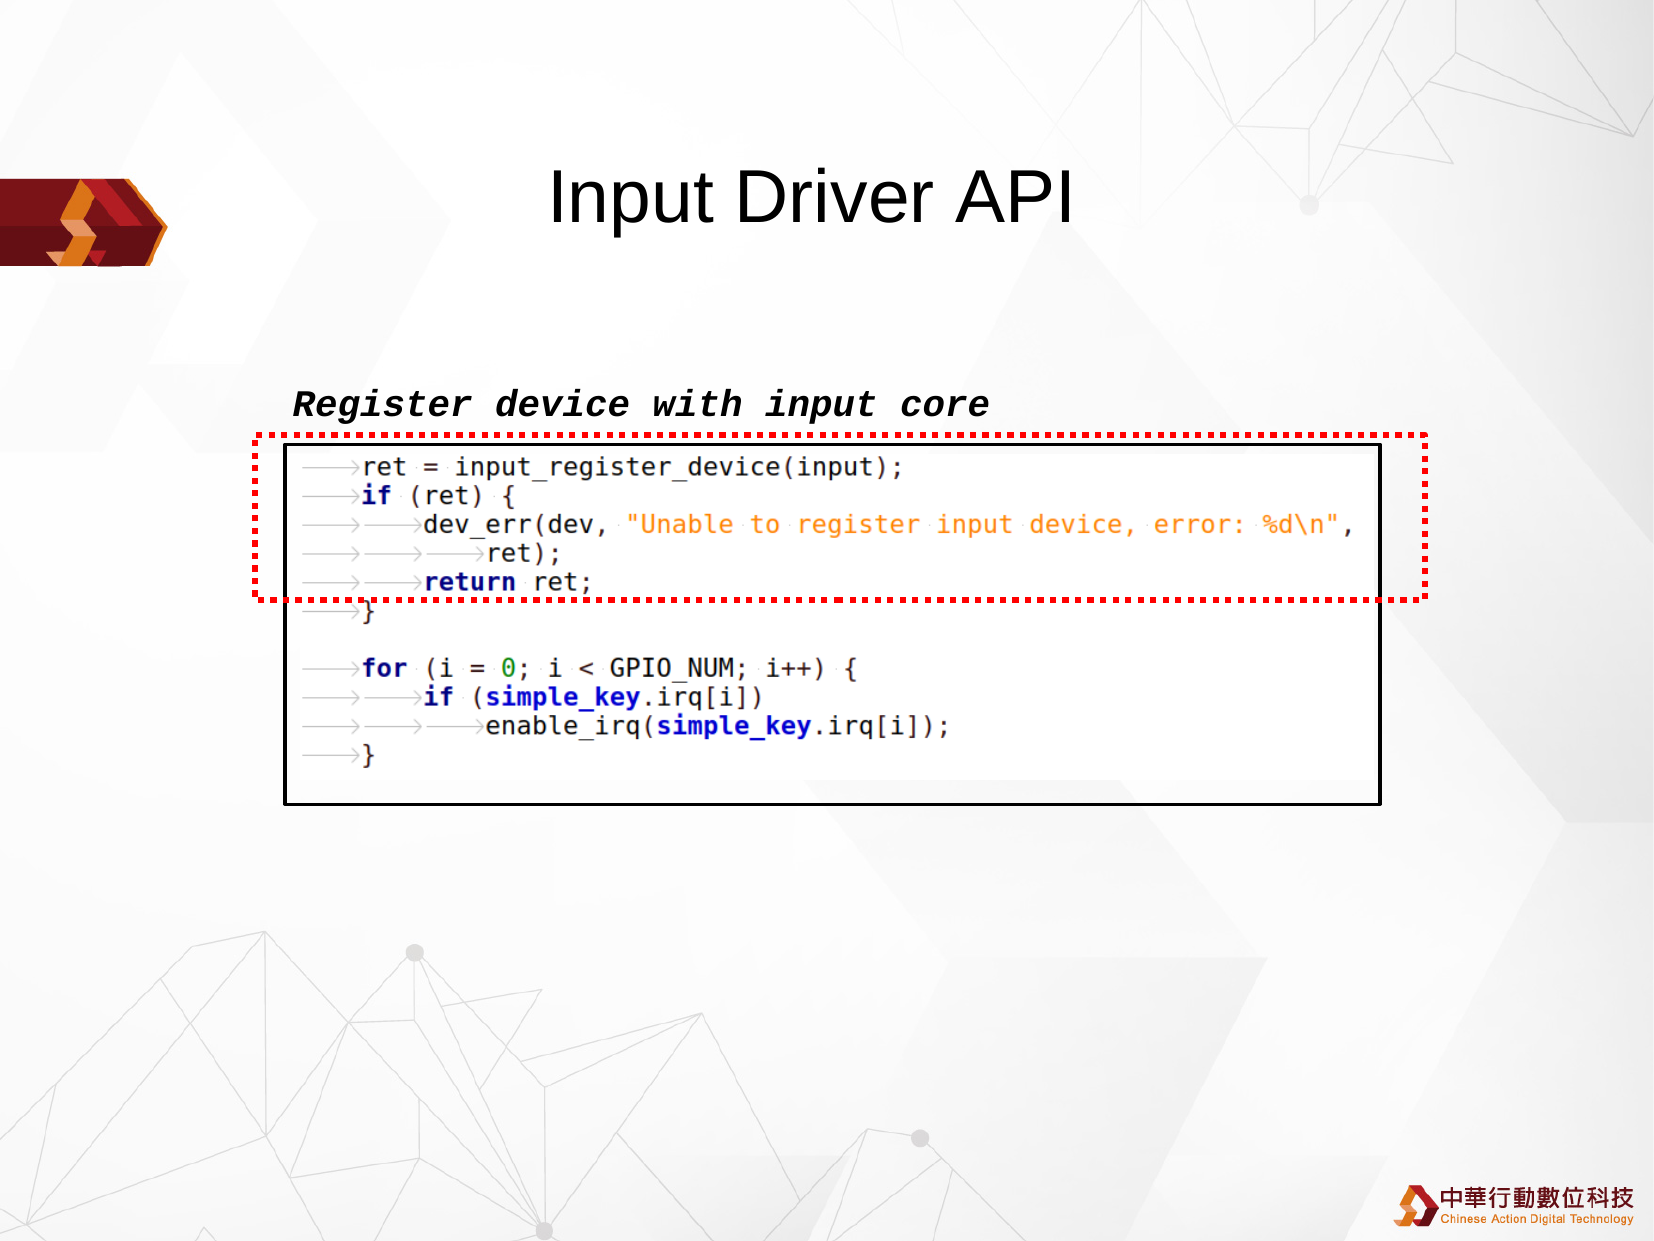

# Input Driver API
Register device with input core